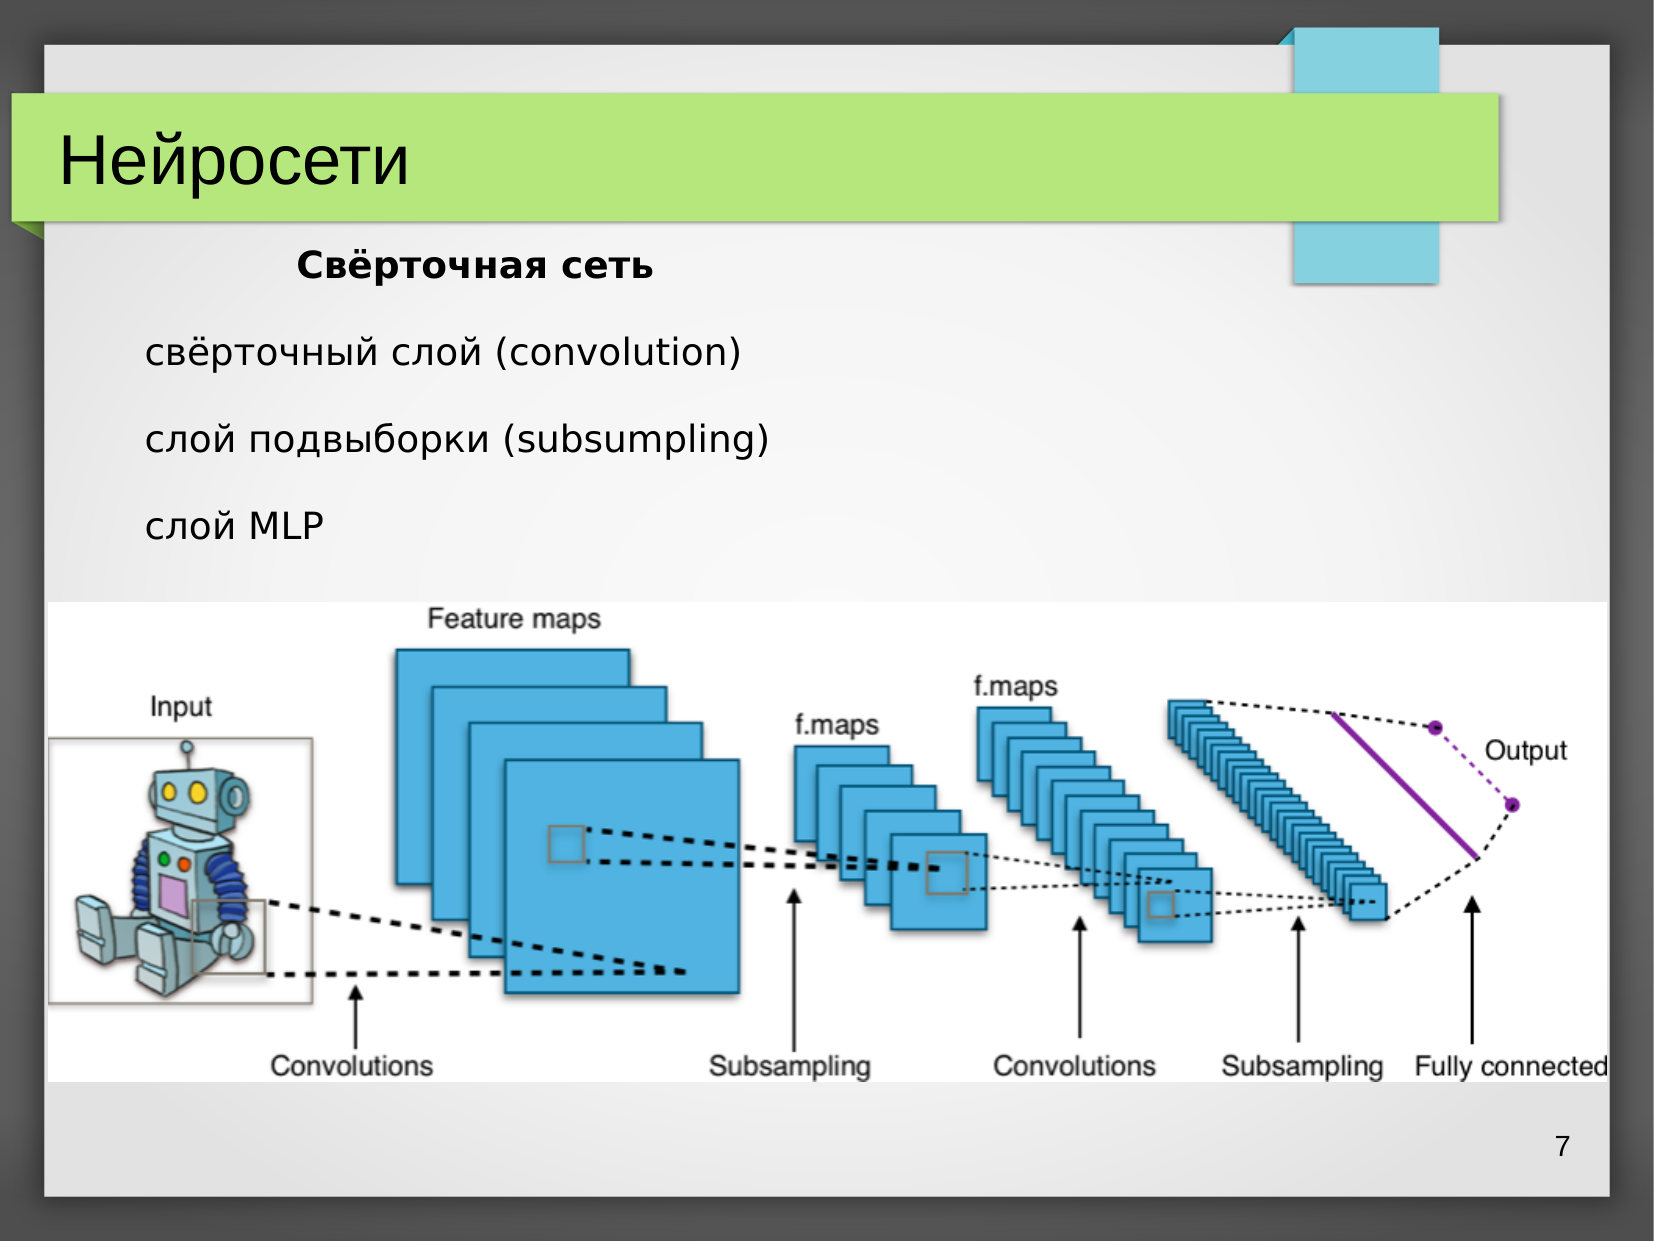

# Нейросети
Свёрточная сеть
свёрточный слой (convolution)
слой подвыборки (subsumpling)
cлой MLP
7